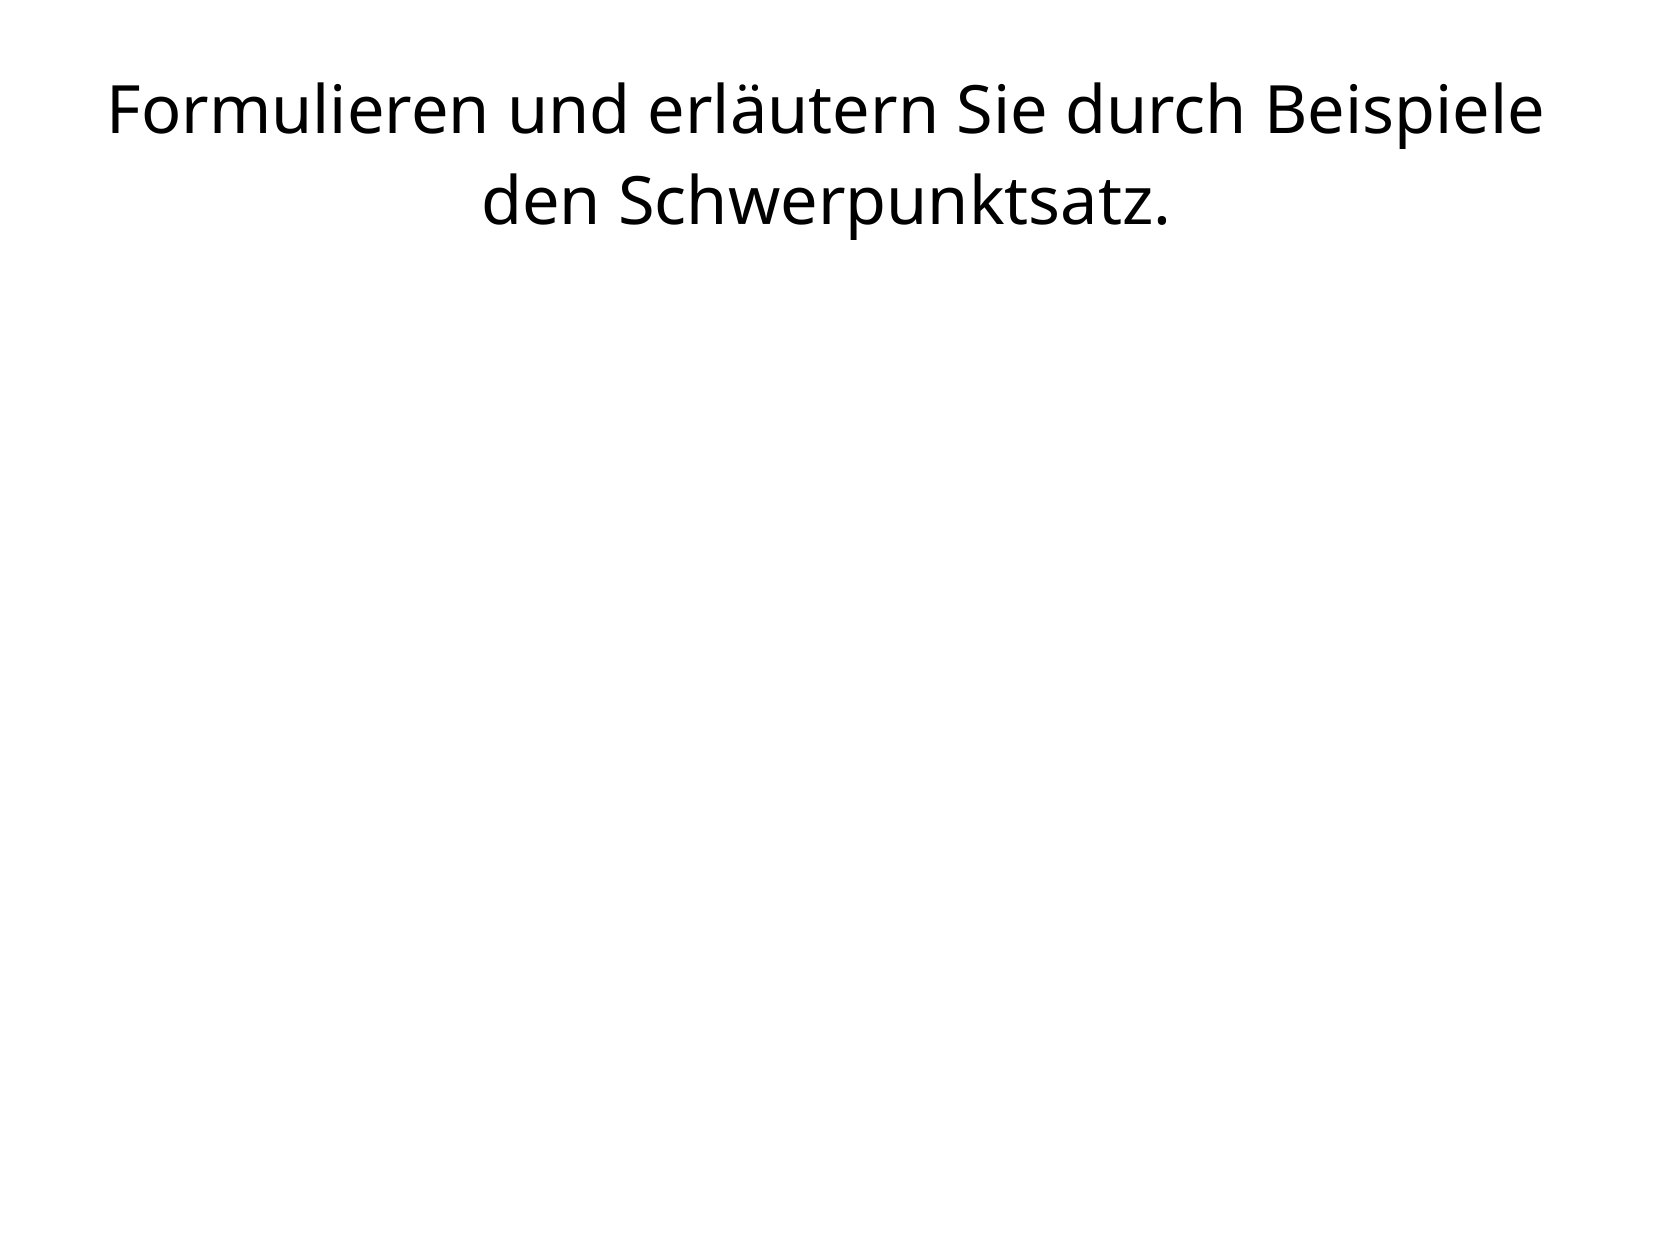

# Formulieren und erläutern Sie durch Beispiele den Schwerpunktsatz.